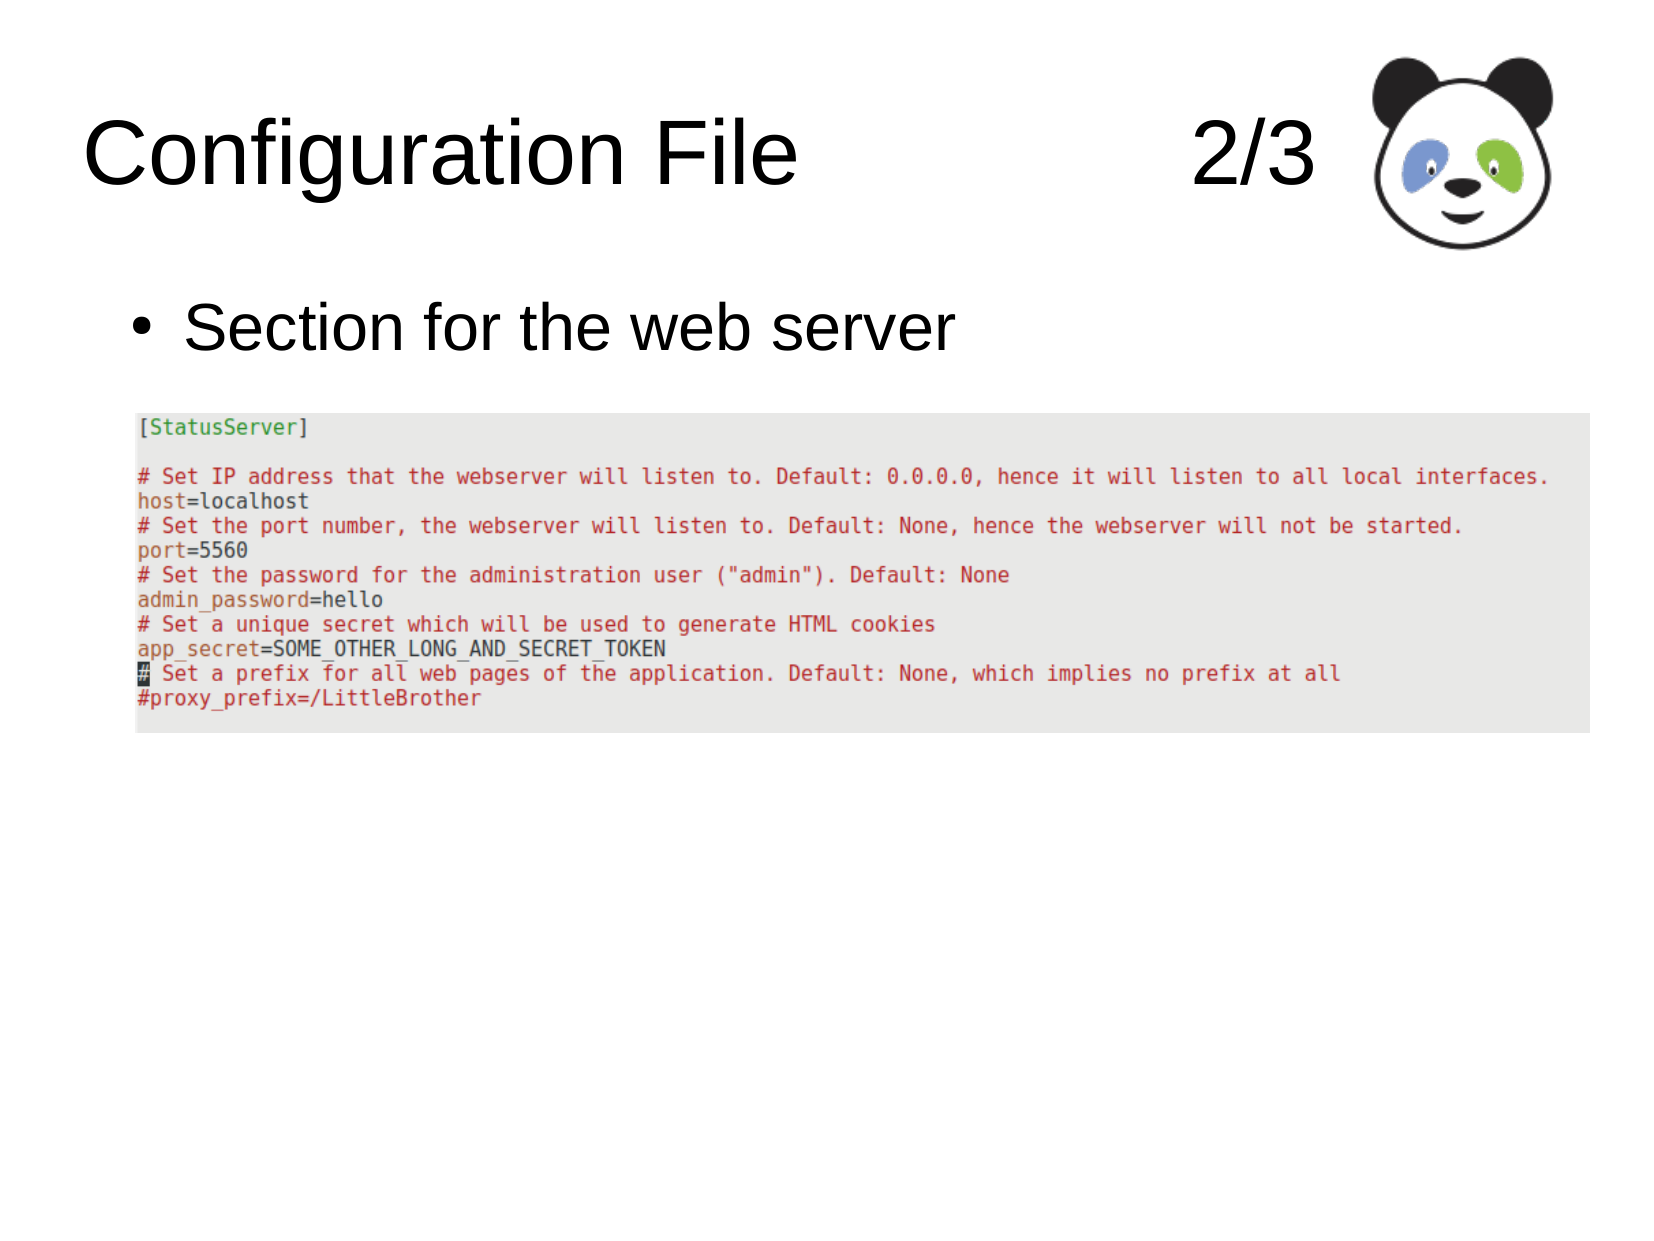

# Configuration File						2/3
Section for the web server